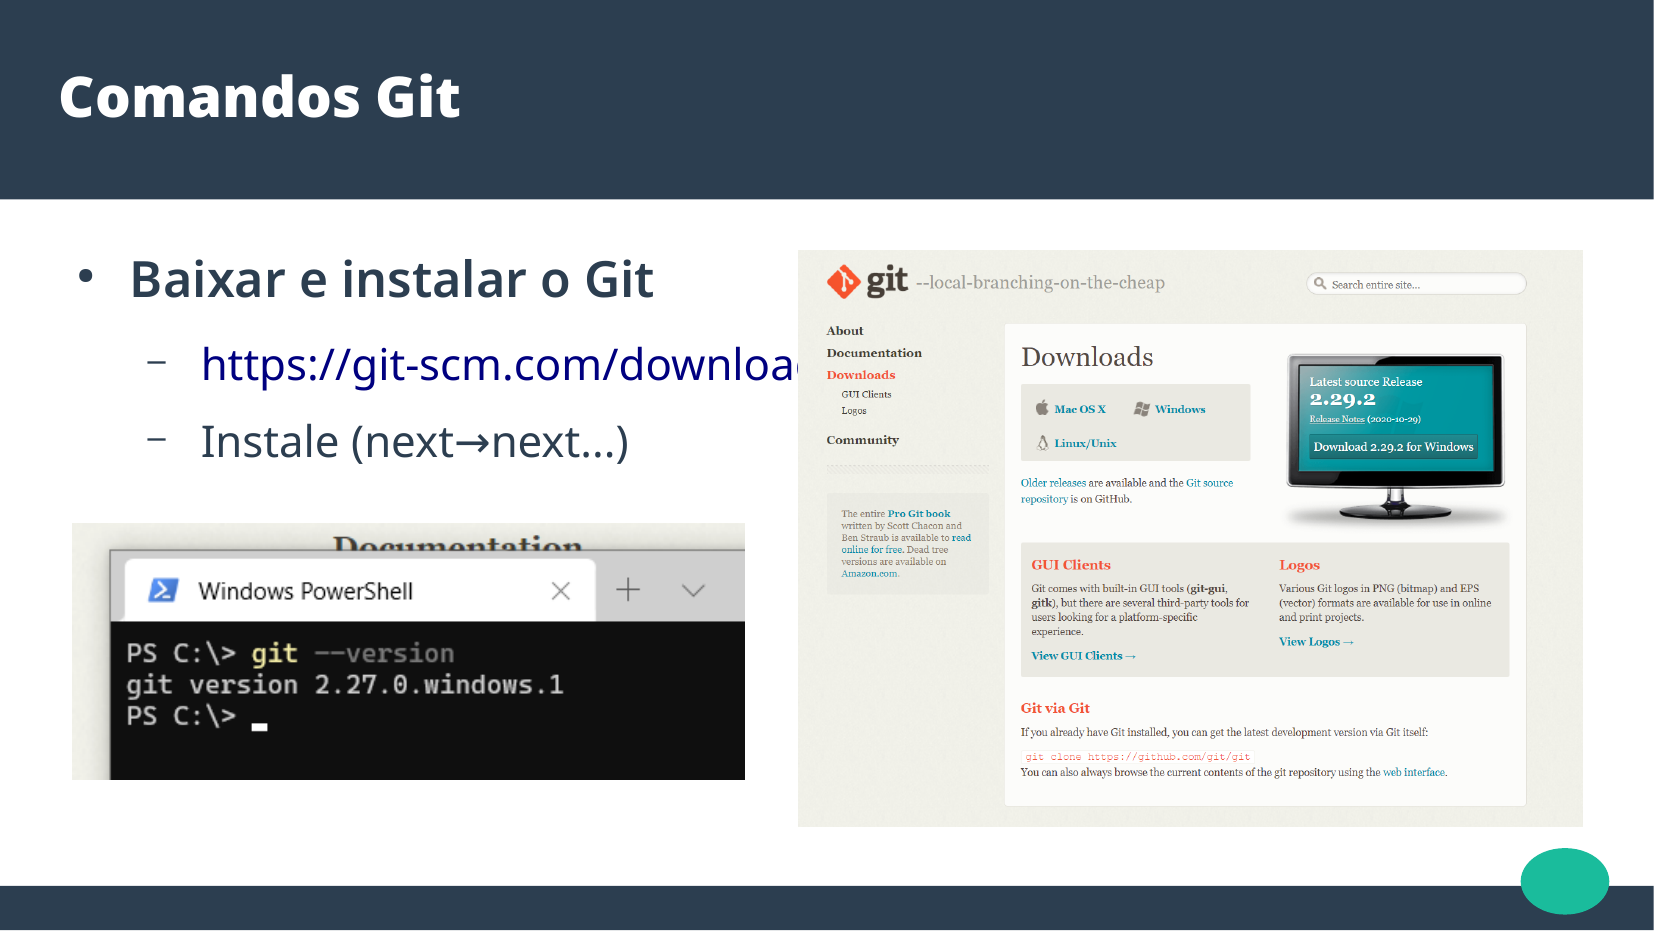

# Comandos Git
Baixar e instalar o Git
https://git-scm.com/downloads
Instale (next→next...)